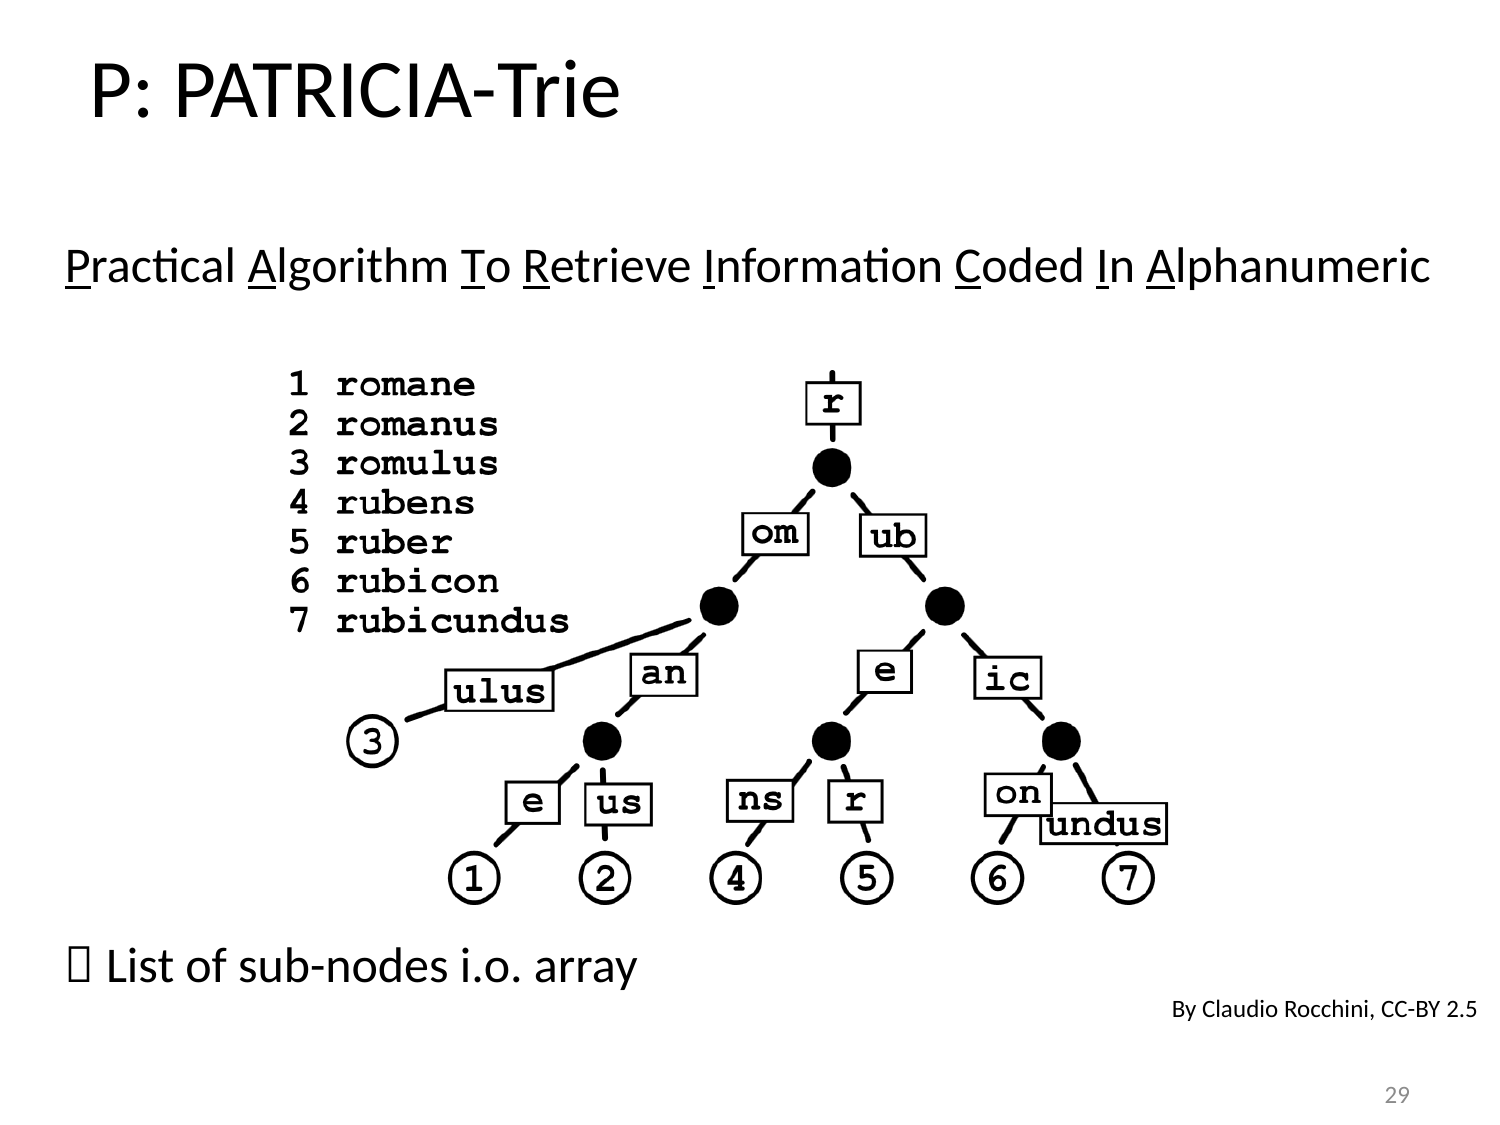

P: PATRICIA-Trie
Practical Algorithm To Retrieve Information Coded In Alphanumeric
 List of sub-nodes i.o. array
By Claudio Rocchini, CC-BY 2.5